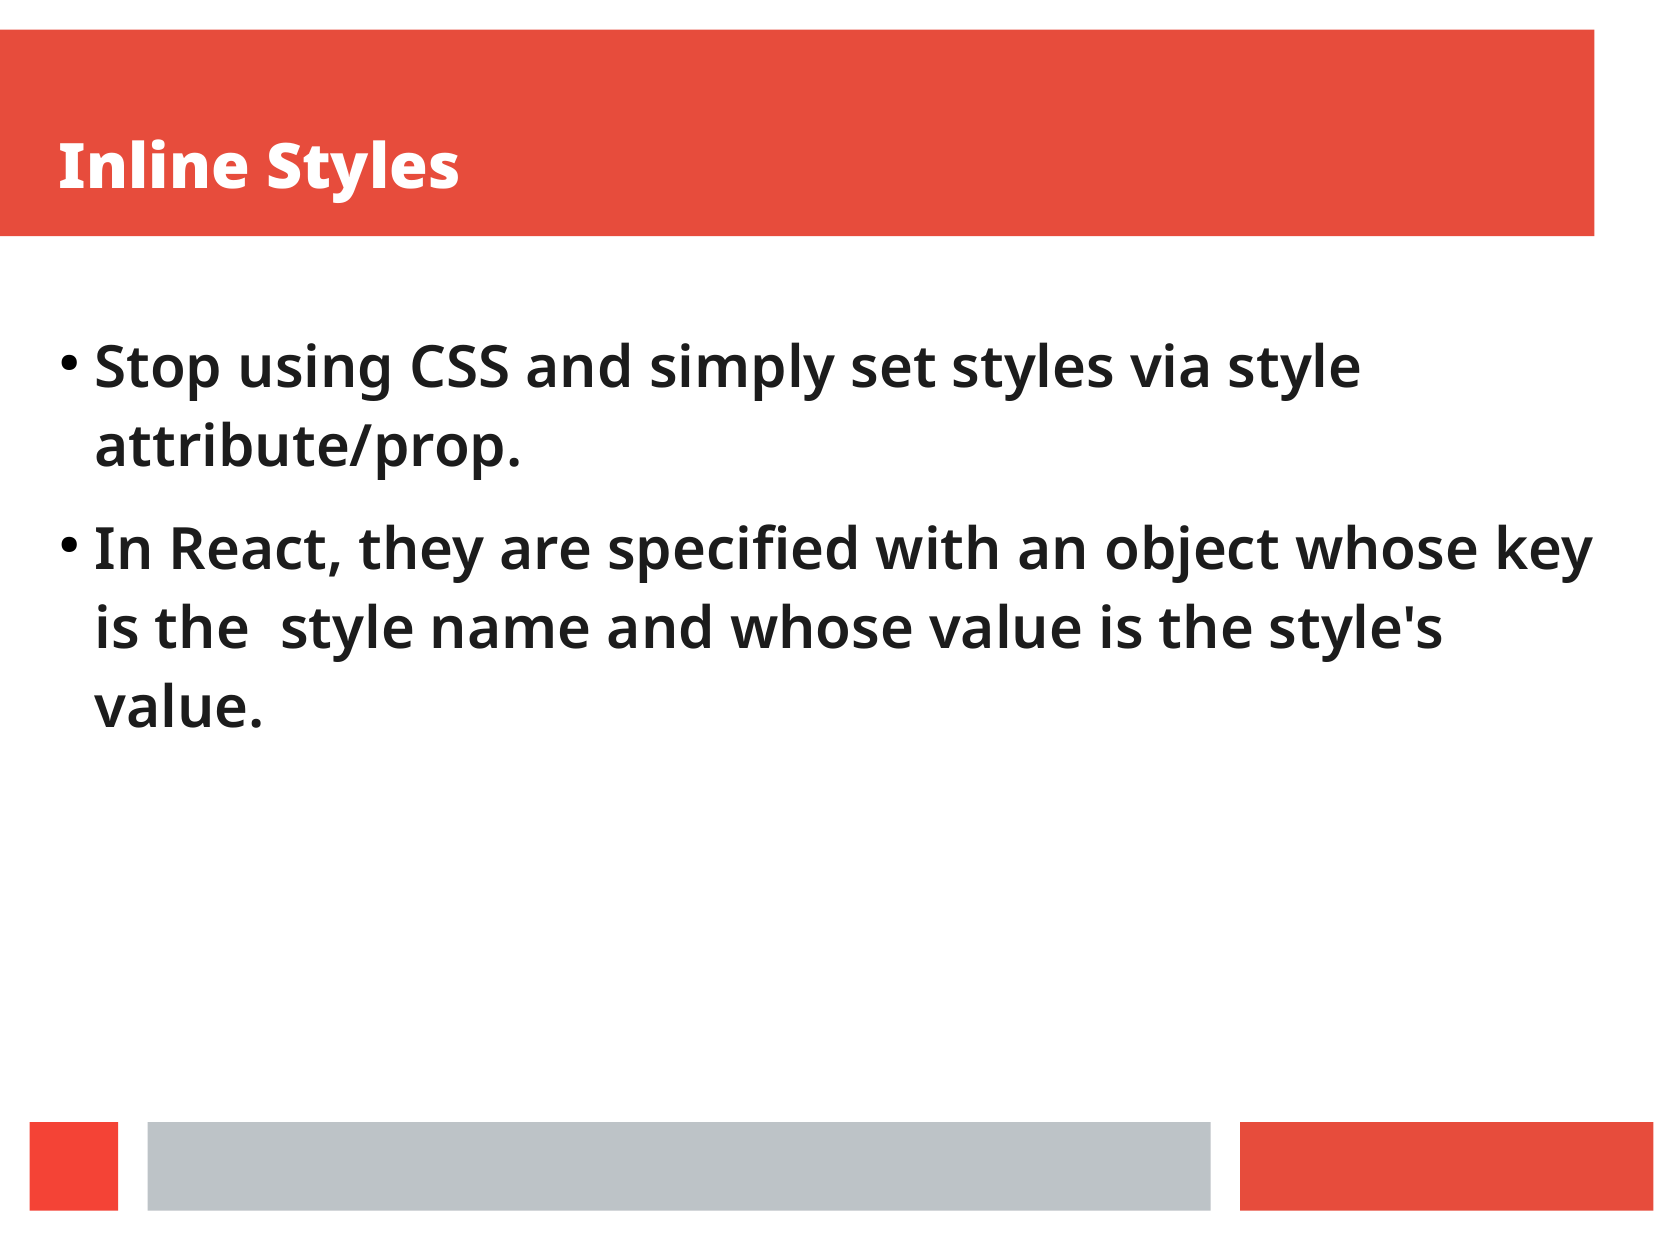

# Inline Styles
Stop using CSS and simply set styles via style attribute/prop.
In React, they are specified with an object whose key is the style name and whose value is the style's value.